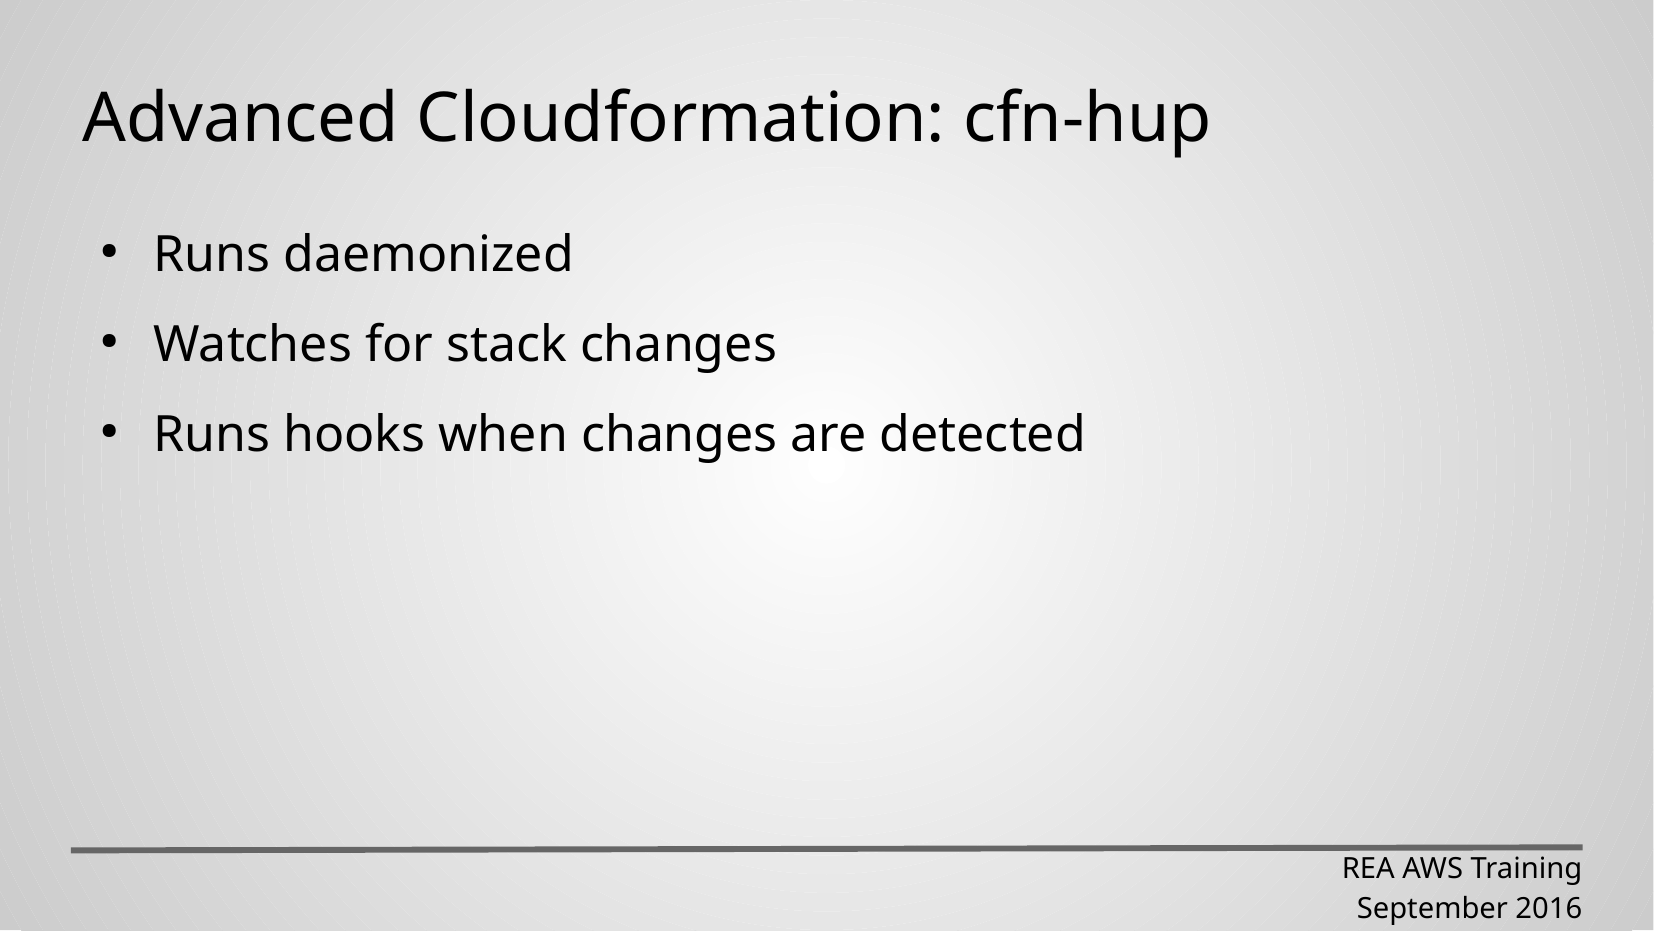

# Advanced Cloudformation: cfn-hup
Runs daemonized
Watches for stack changes
Runs hooks when changes are detected